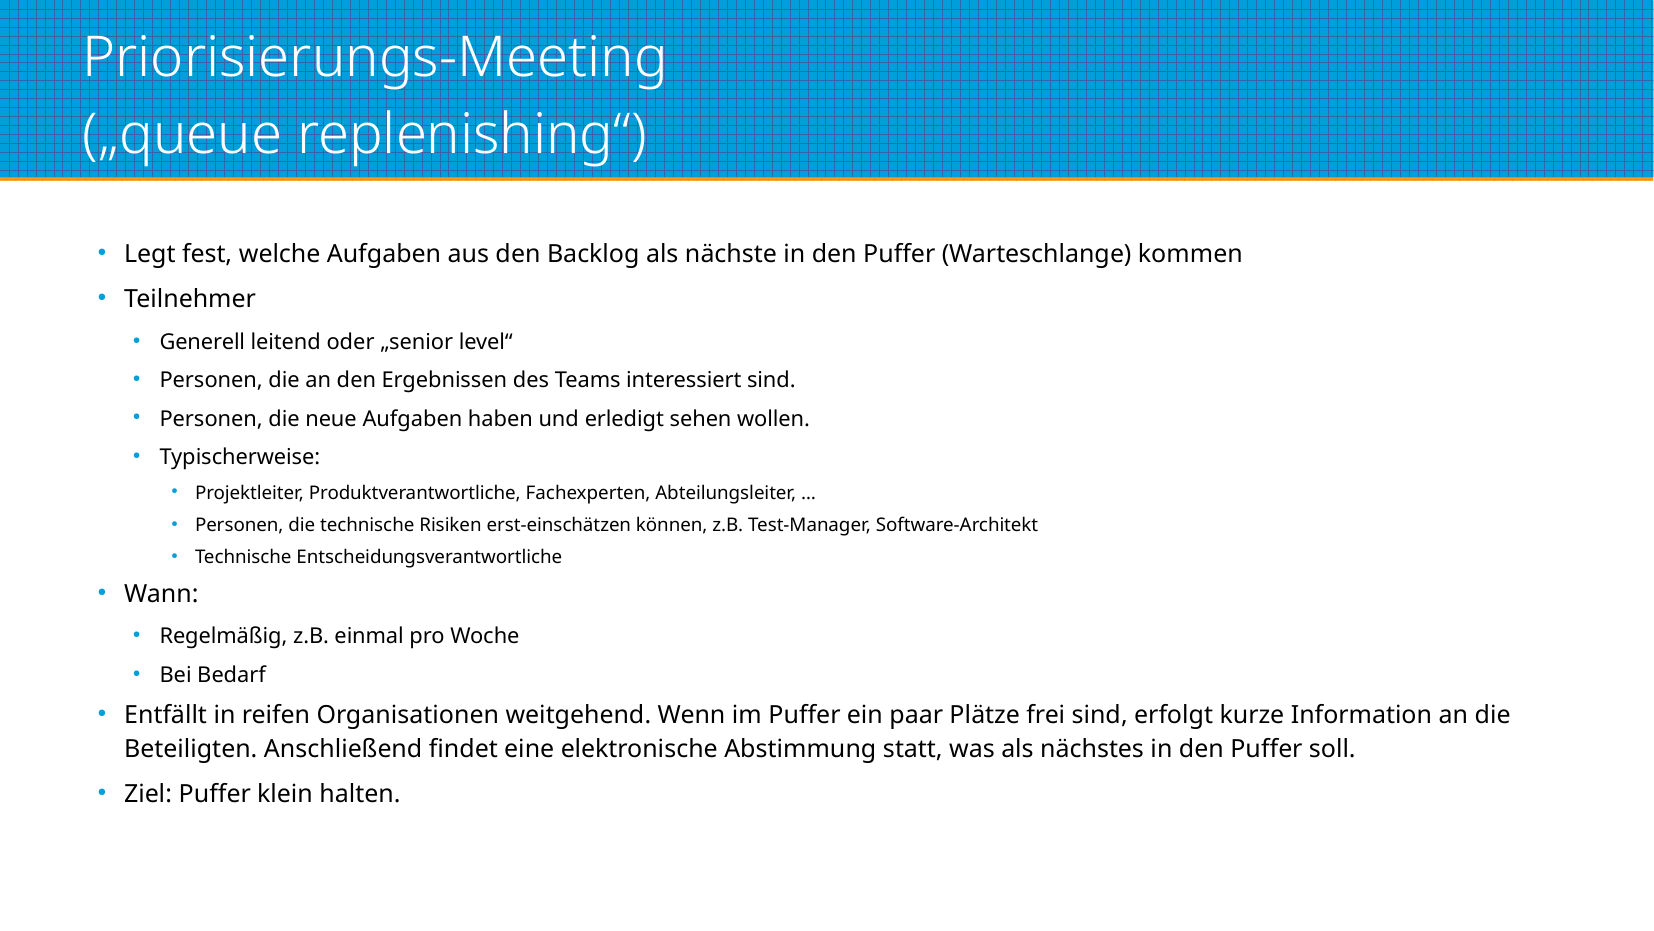

# Priorisierungs-Meeting („queue replenishing“)
Legt fest, welche Aufgaben aus den Backlog als nächste in den Puffer (Warteschlange) kommen
Teilnehmer
Generell leitend oder „senior level“
Personen, die an den Ergebnissen des Teams interessiert sind.
Personen, die neue Aufgaben haben und erledigt sehen wollen.
Typischerweise:
Projektleiter, Produktverantwortliche, Fachexperten, Abteilungsleiter, …
Personen, die technische Risiken erst-einschätzen können, z.B. Test-Manager, Software-Architekt
Technische Entscheidungsverantwortliche
Wann:
Regelmäßig, z.B. einmal pro Woche
Bei Bedarf
Entfällt in reifen Organisationen weitgehend. Wenn im Puffer ein paar Plätze frei sind, erfolgt kurze Information an die Beteiligten. Anschließend findet eine elektronische Abstimmung statt, was als nächstes in den Puffer soll.
Ziel: Puffer klein halten.